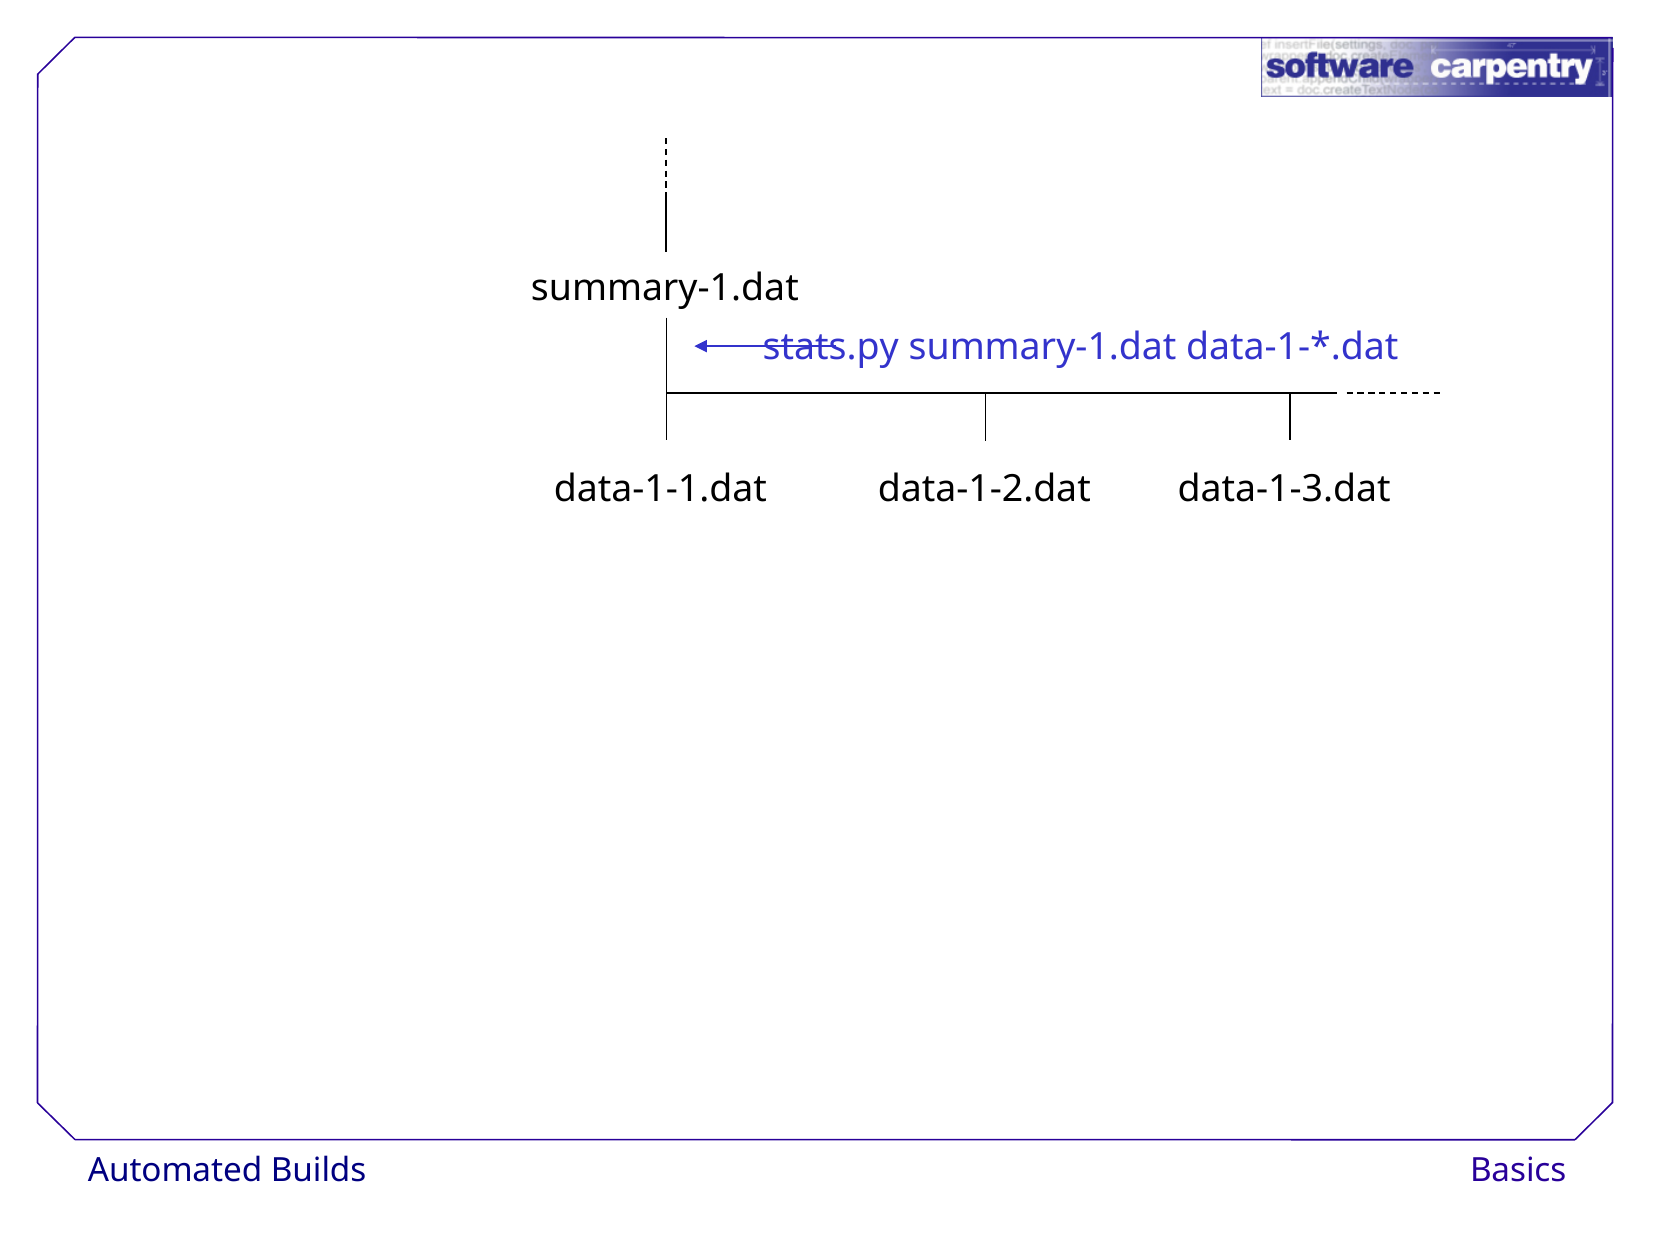

summary-1.dat
stats.py summary-1.dat data-1-*.dat
data-1-1.dat
data-1-2.dat
data-1-3.dat